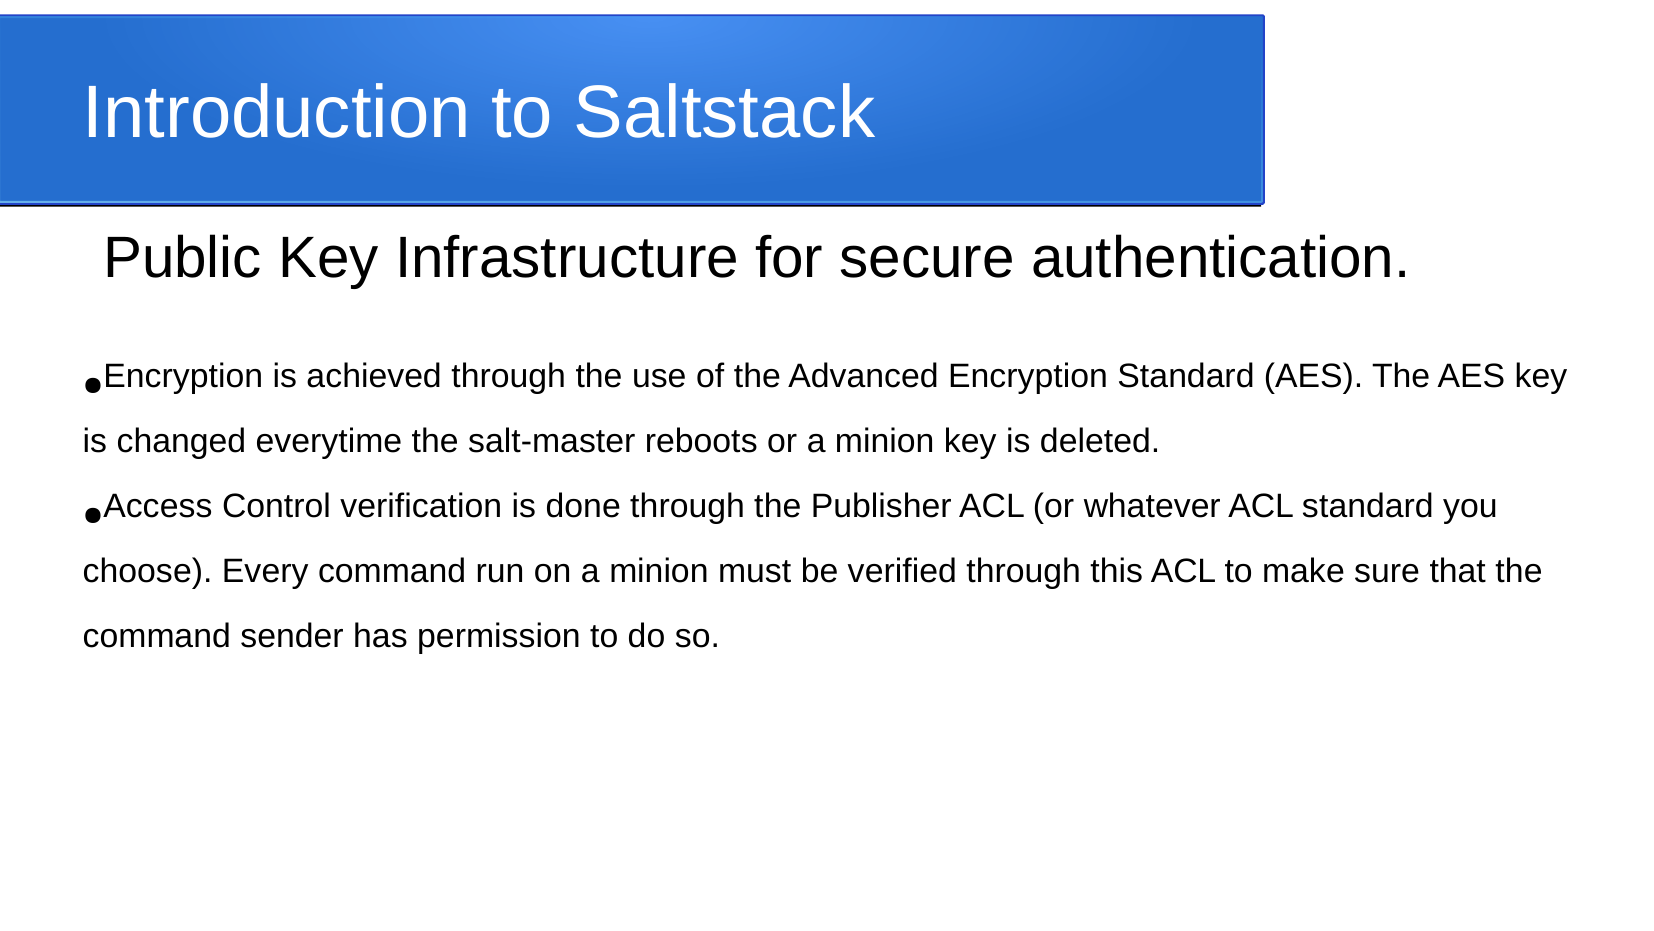

# Introduction to Saltstack
Public Key Infrastructure for secure authentication.
Encryption is achieved through the use of the Advanced Encryption Standard (AES). The AES key is changed everytime the salt-master reboots or a minion key is deleted.
Access Control verification is done through the Publisher ACL (or whatever ACL standard you choose). Every command run on a minion must be verified through this ACL to make sure that the command sender has permission to do so.